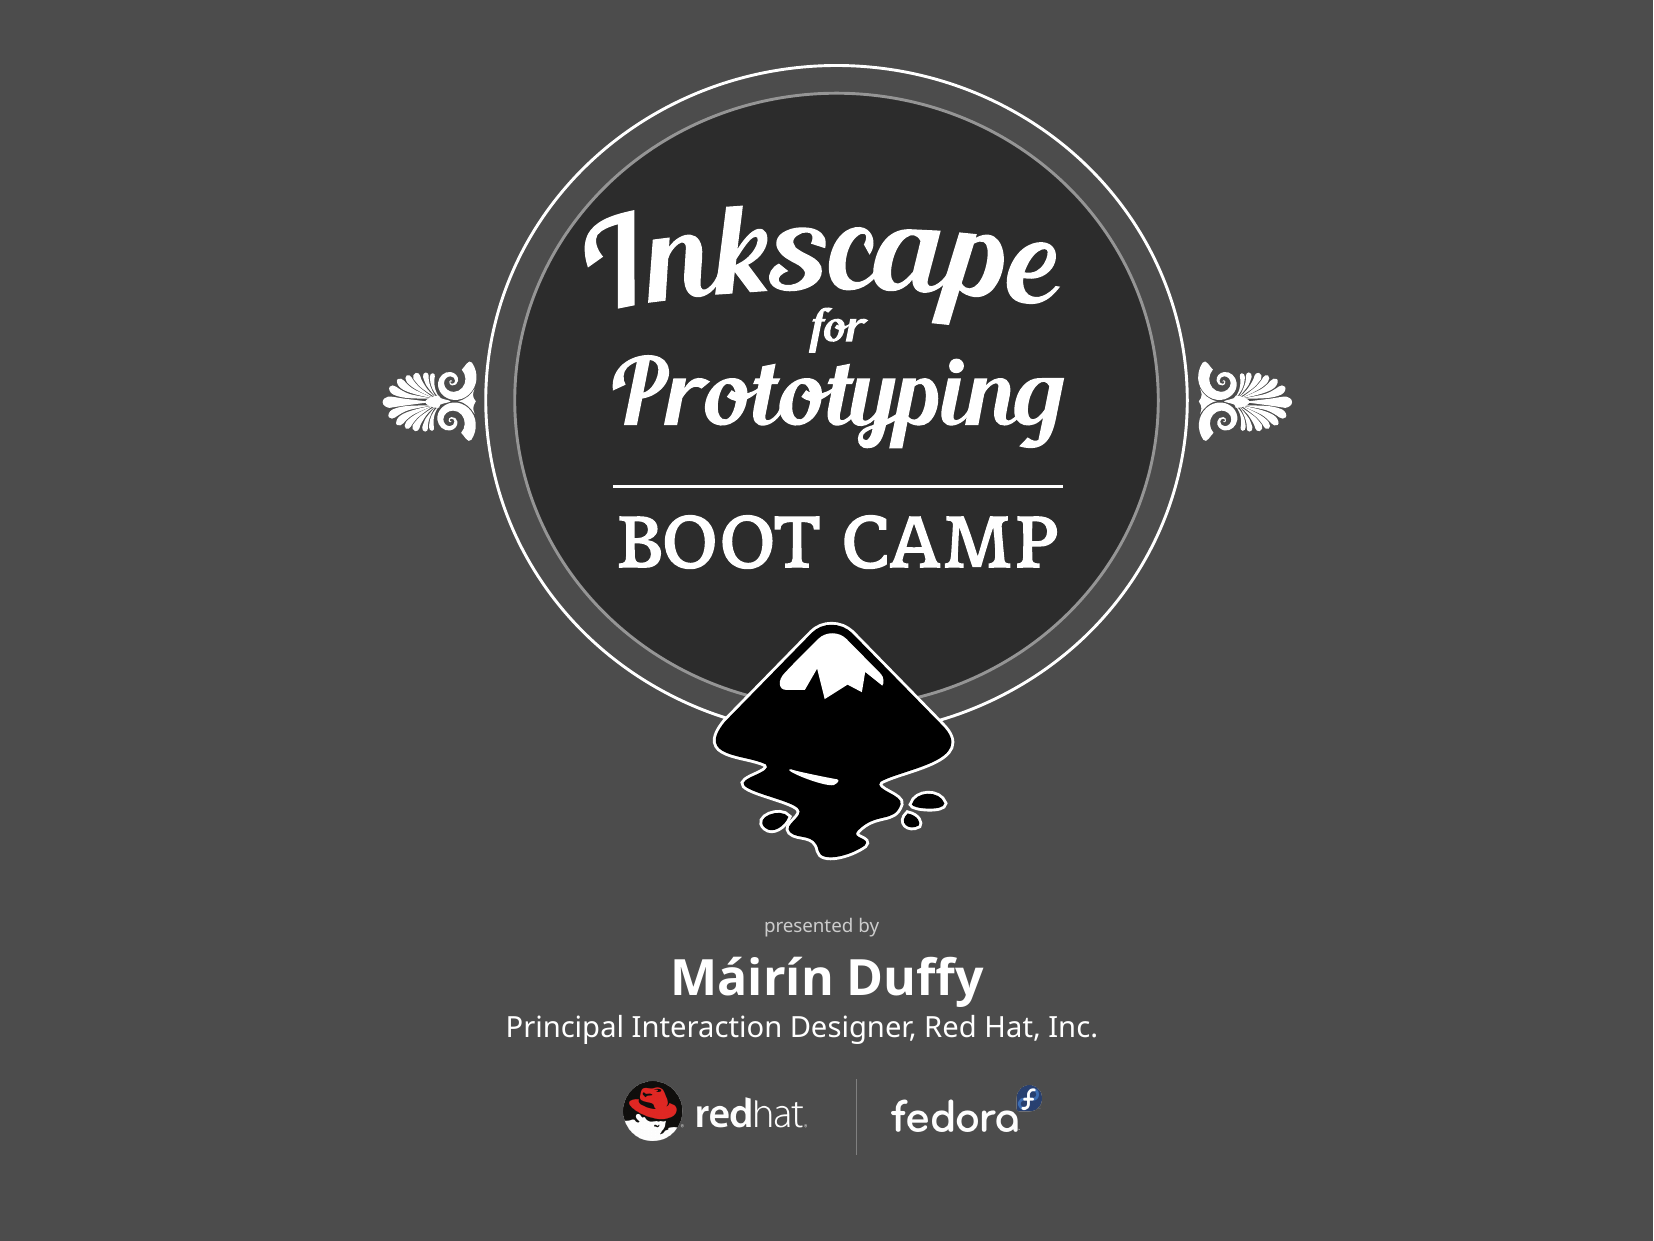

presented by
Máirín Duffy
Principal Interaction Designer, Red Hat, Inc.